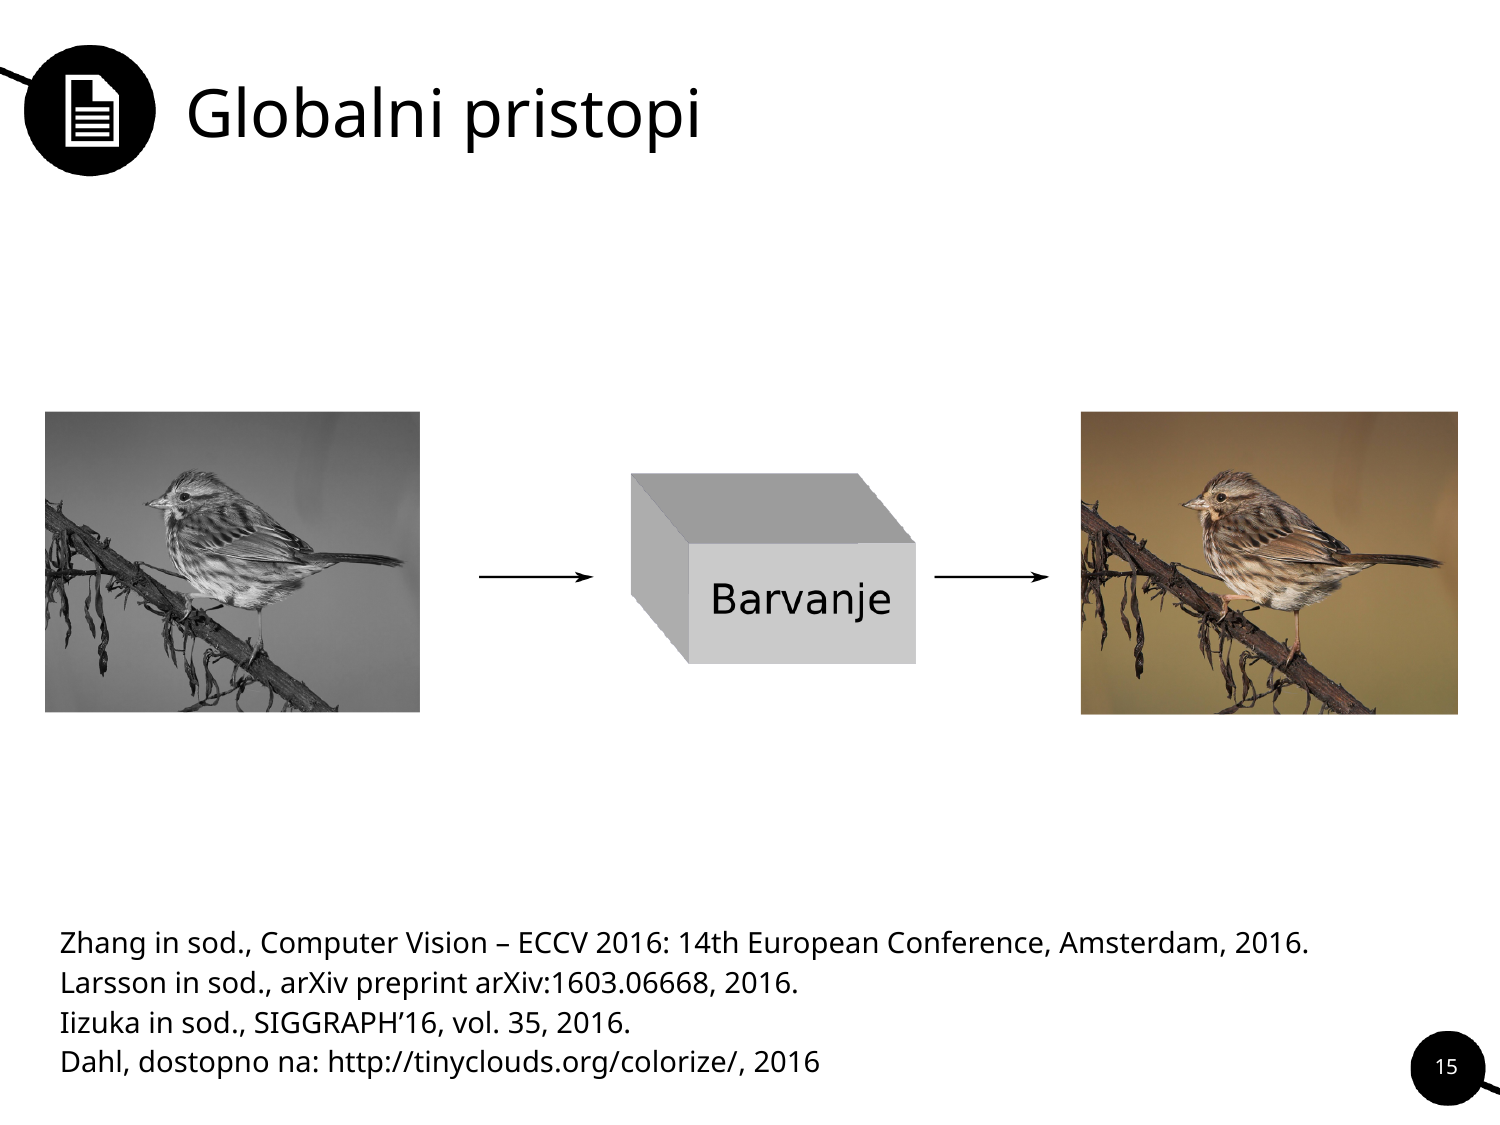

# Globalni pristopi
Zhang in sod., Computer Vision – ECCV 2016: 14th European Conference, Amsterdam, 2016.
Larsson in sod., arXiv preprint arXiv:1603.06668, 2016.
Iizuka in sod., SIGGRAPH’16, vol. 35, 2016.
Dahl, dostopno na: http://tinyclouds.org/colorize/, 2016
15